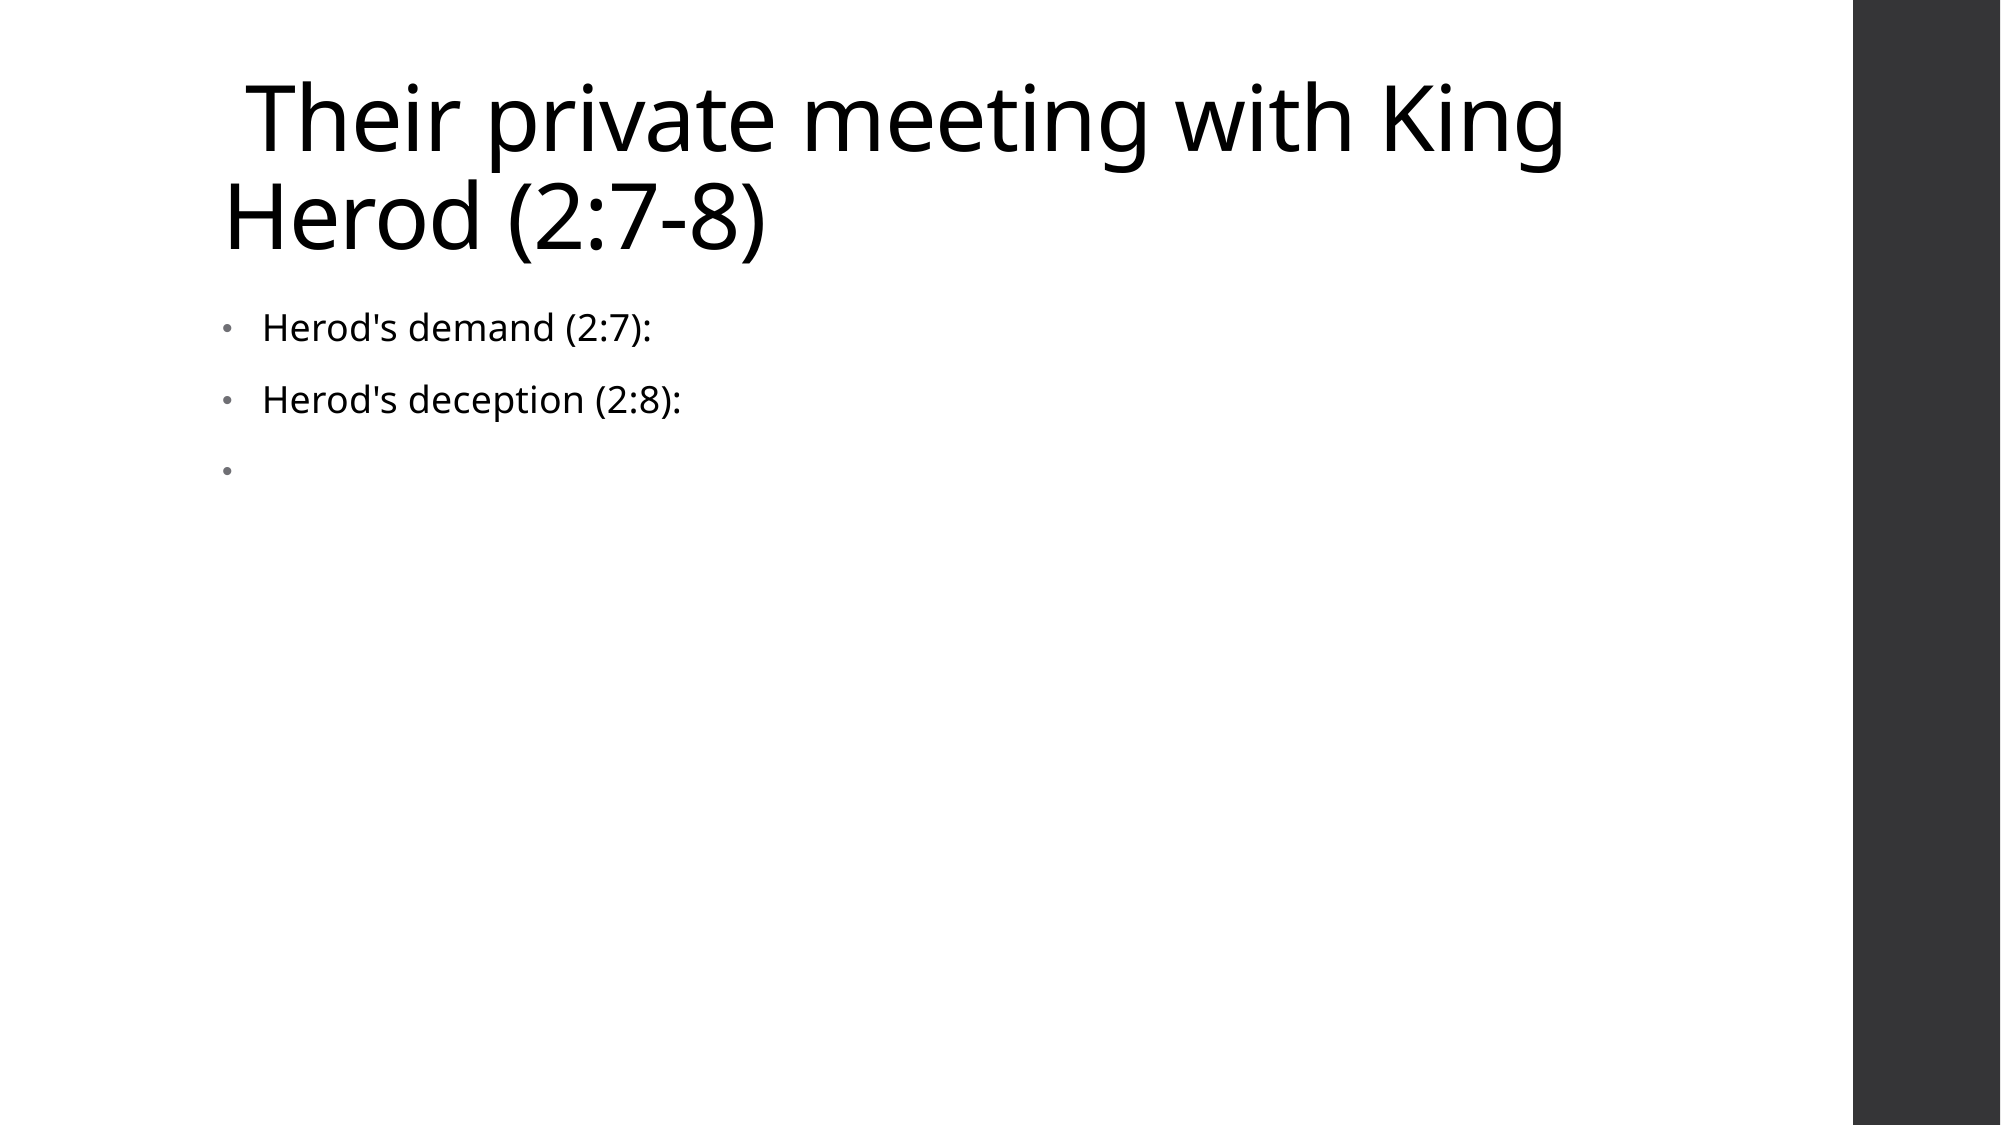

# Their private meeting with King Herod (2:7-8)
 Herod's demand (2:7):
 Herod's deception (2:8):